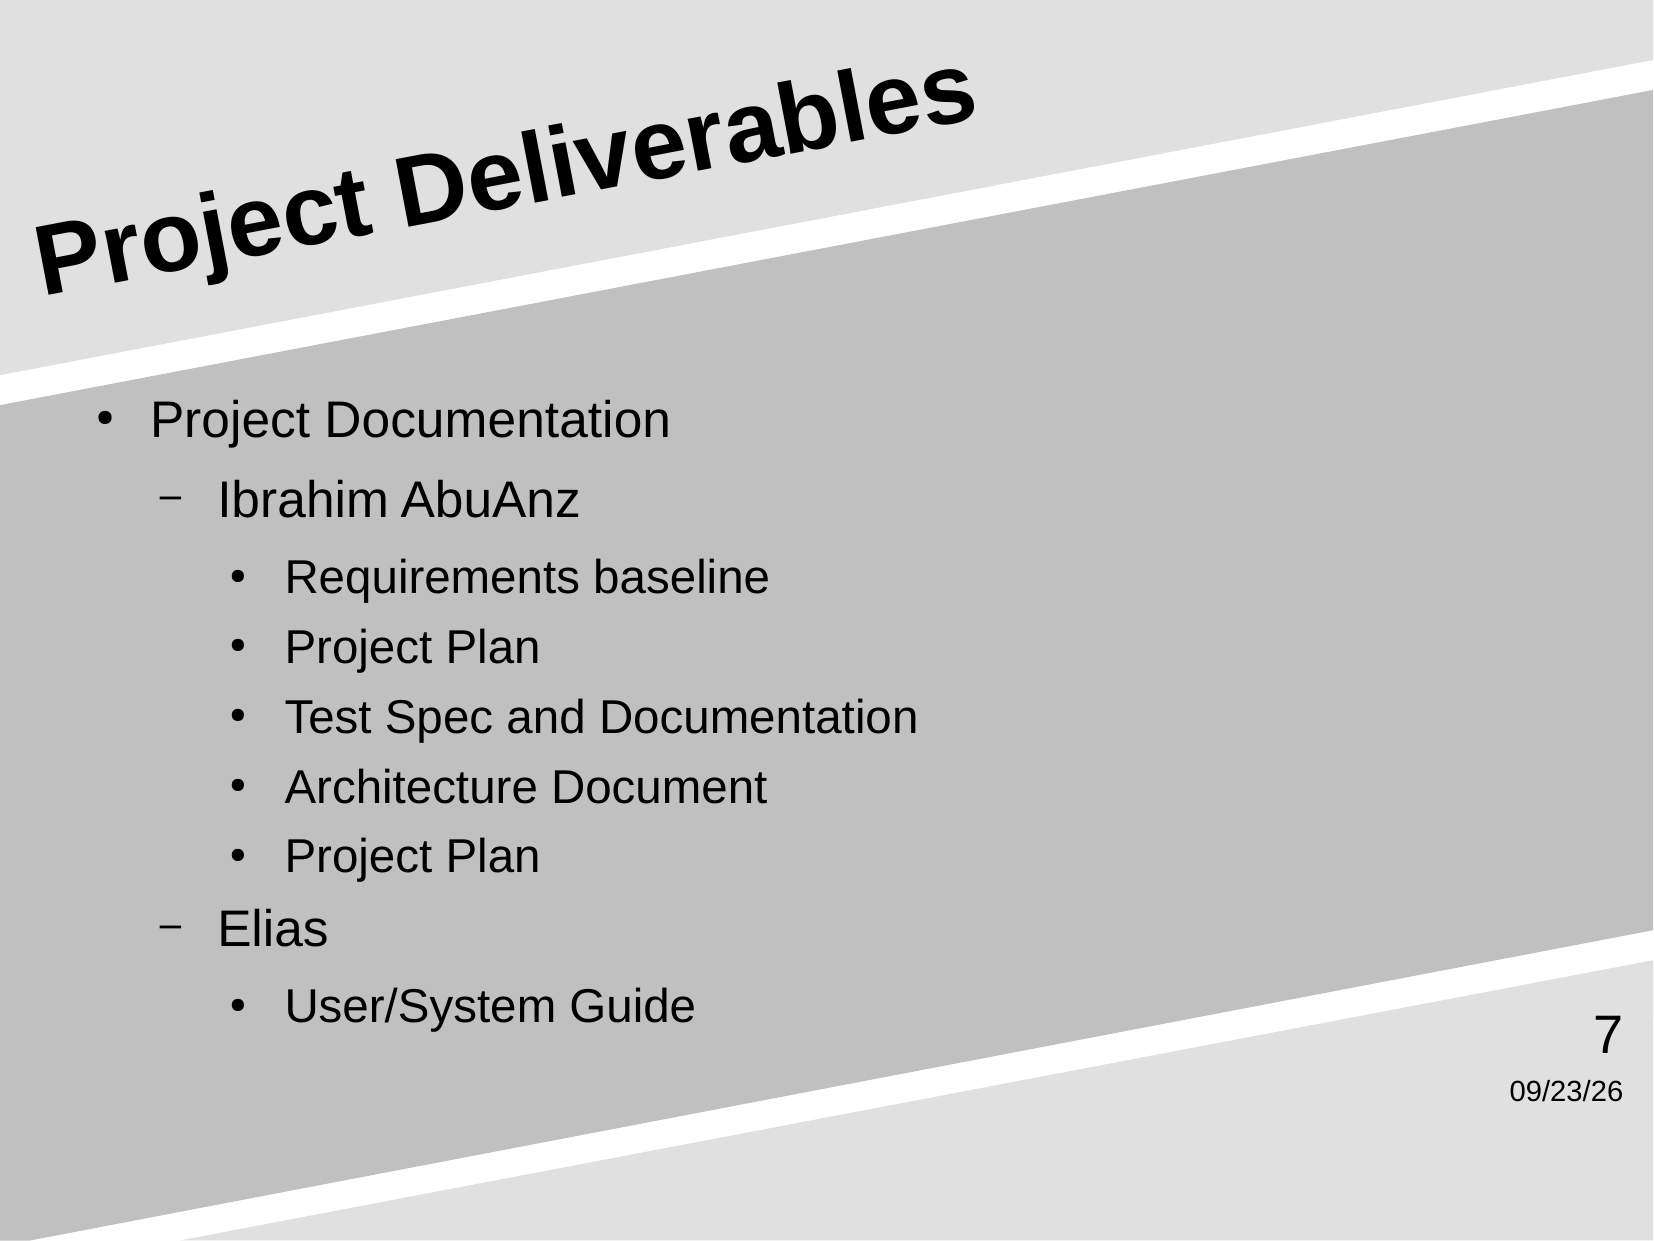

# Project Deliverables
Project Documentation
Ibrahim AbuAnz
Requirements baseline
Project Plan
Test Spec and Documentation
Architecture Document
Project Plan
Elias
User/System Guide
7